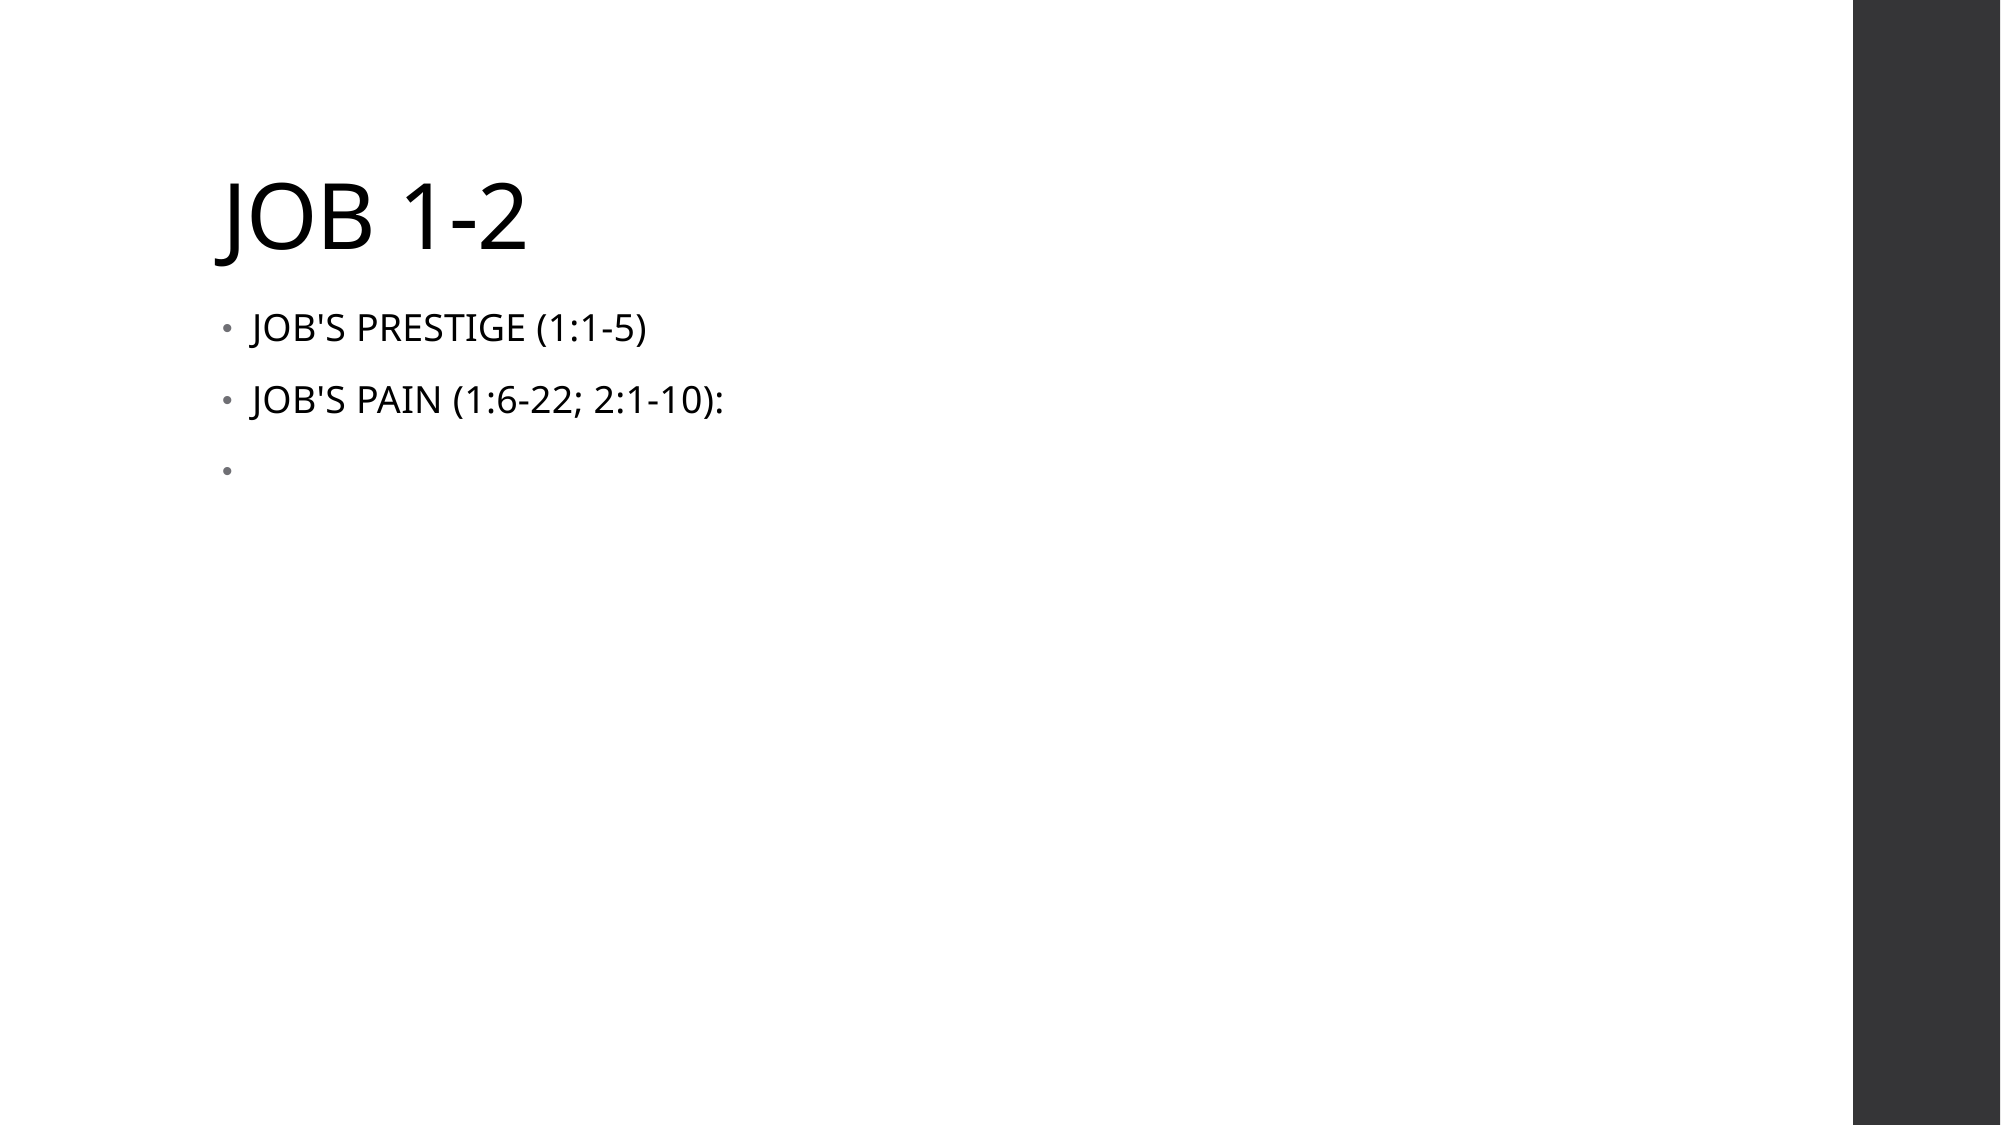

# JOB 1-2
JOB'S PRESTIGE (1:1-5)
JOB'S PAIN (1:6-22; 2:1-10):